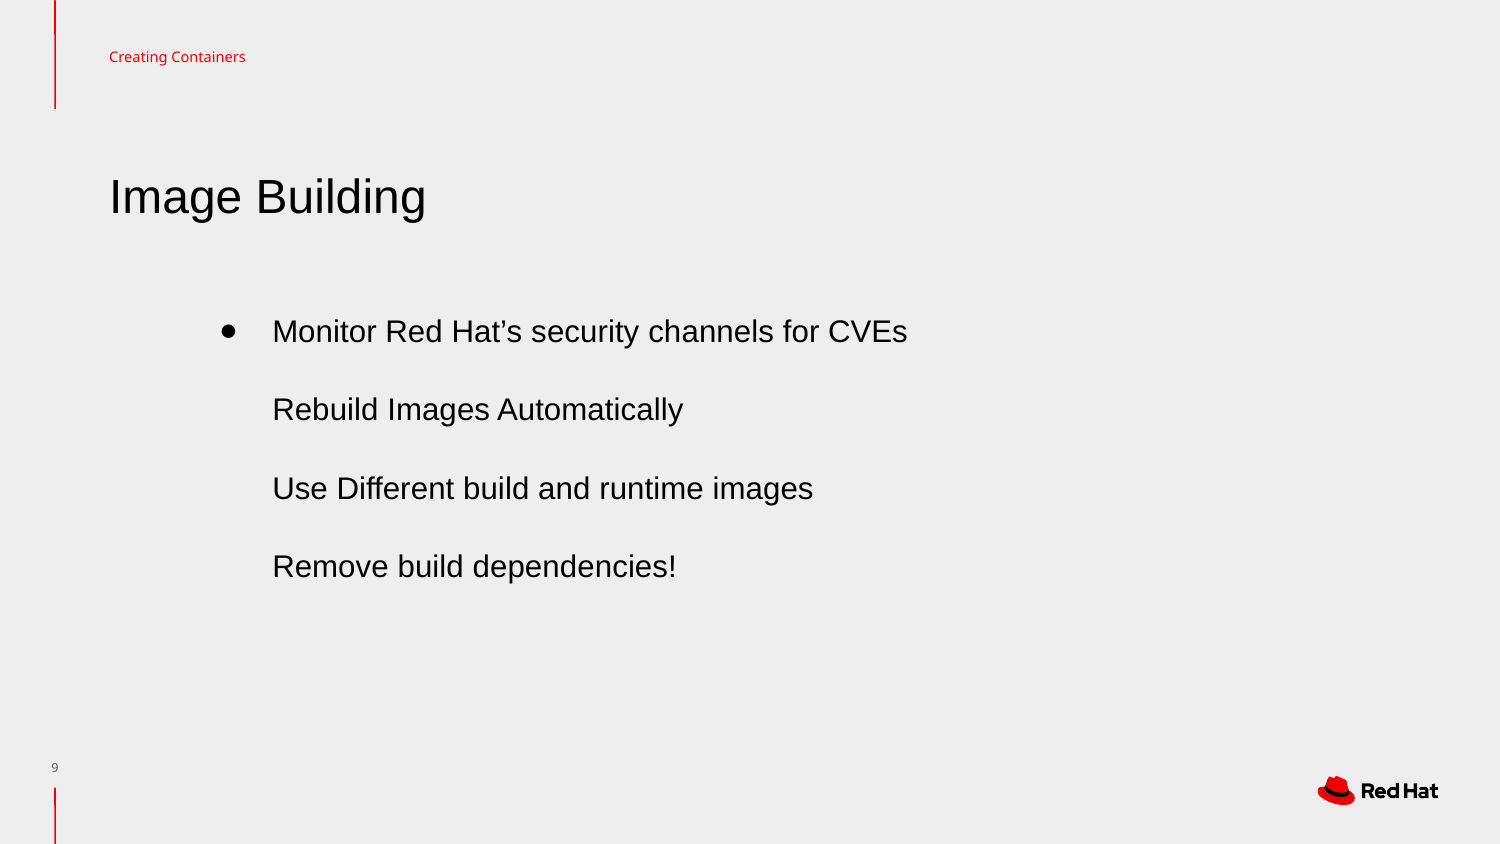

# Creating Containers
Image Building
Monitor Red Hat’s security channels for CVEs
Rebuild Images Automatically
Use Different build and runtime images
Remove build dependencies!